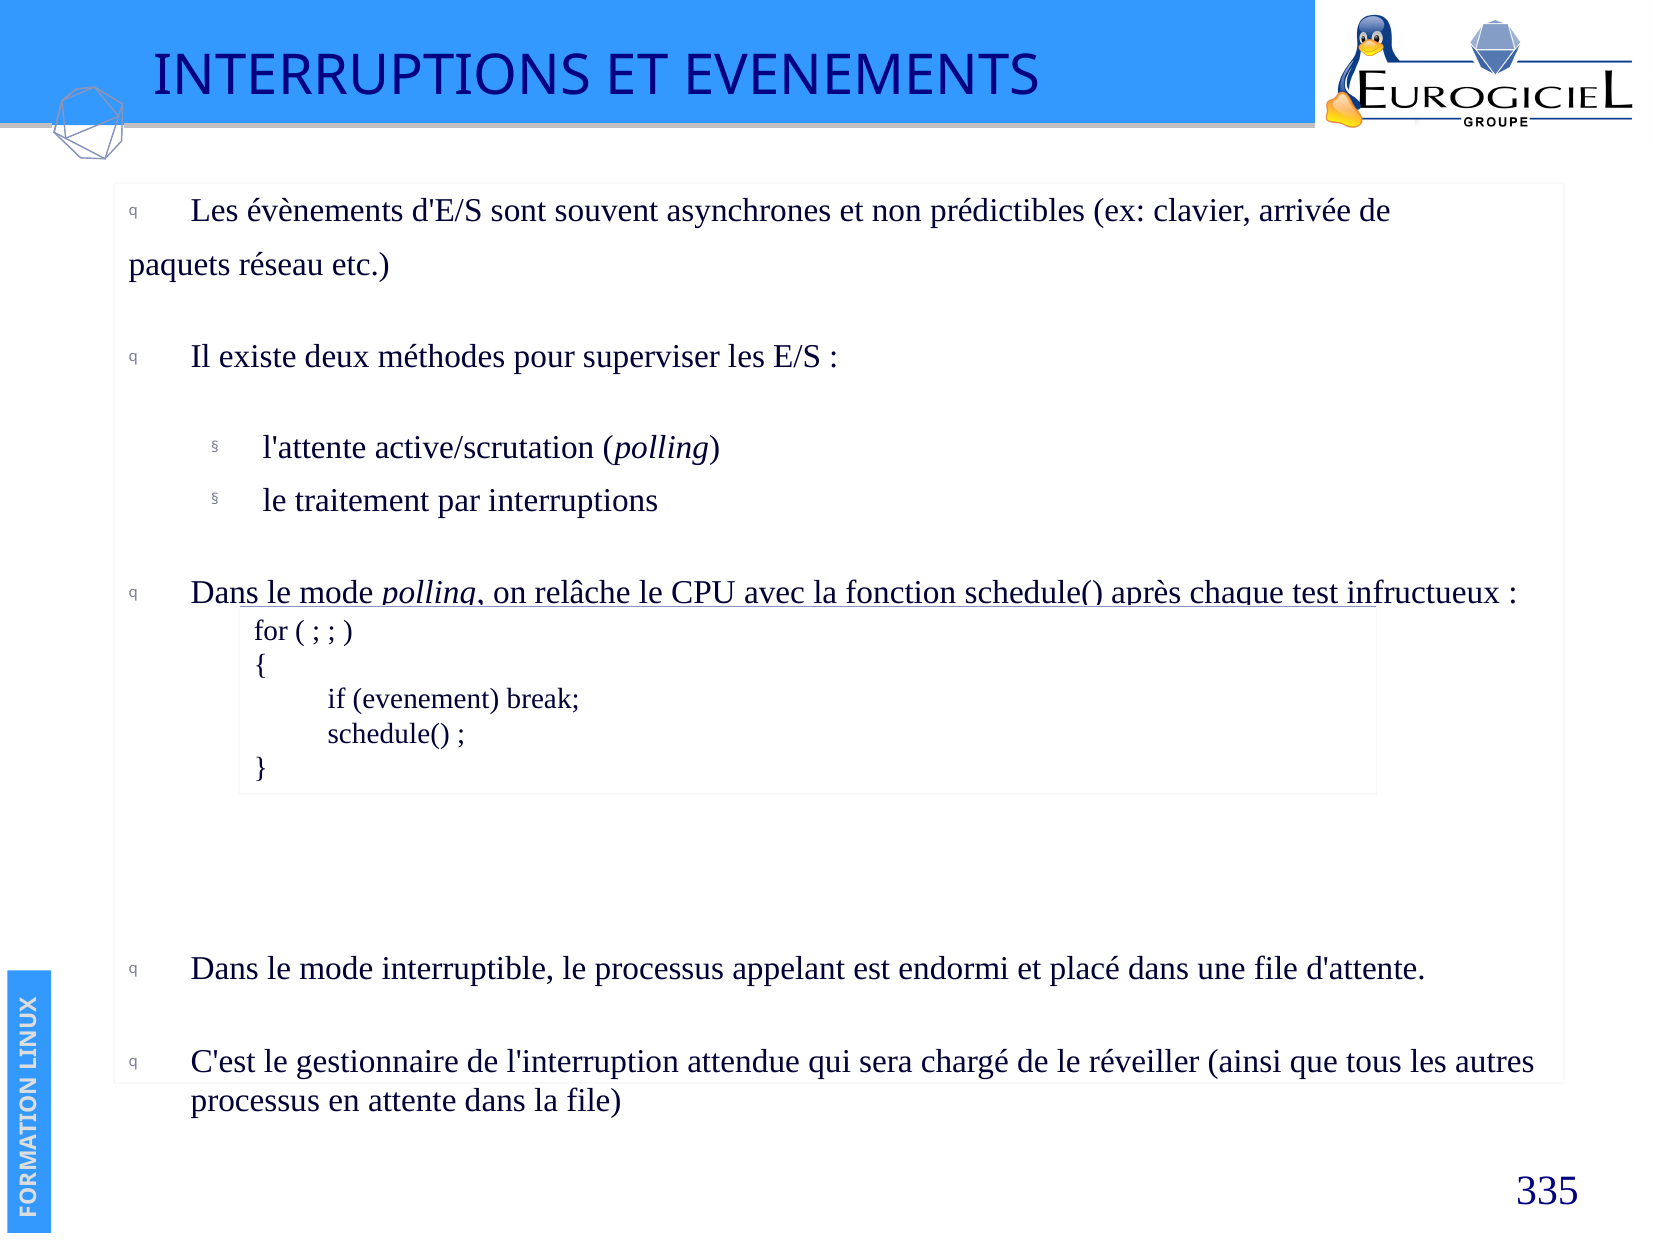

# INTERRUPTIONS ET EVENEMENTS
Les évènements d'E/S sont souvent asynchrones et non prédictibles (ex: clavier, arrivée de
paquets réseau etc.)
Il existe deux méthodes pour superviser les E/S :
l'attente active/scrutation (polling)
le traitement par interruptions
Dans le mode polling, on relâche le CPU avec la fonction schedule() après chaque test infructueux :
Dans le mode interruptible, le processus appelant est endormi et placé dans une file d'attente.
C'est le gestionnaire de l'interruption attendue qui sera chargé de le réveiller (ainsi que tous les autres processus en attente dans la file)
for ( ; ; )
{
	if (evenement) break;
	schedule() ;
}